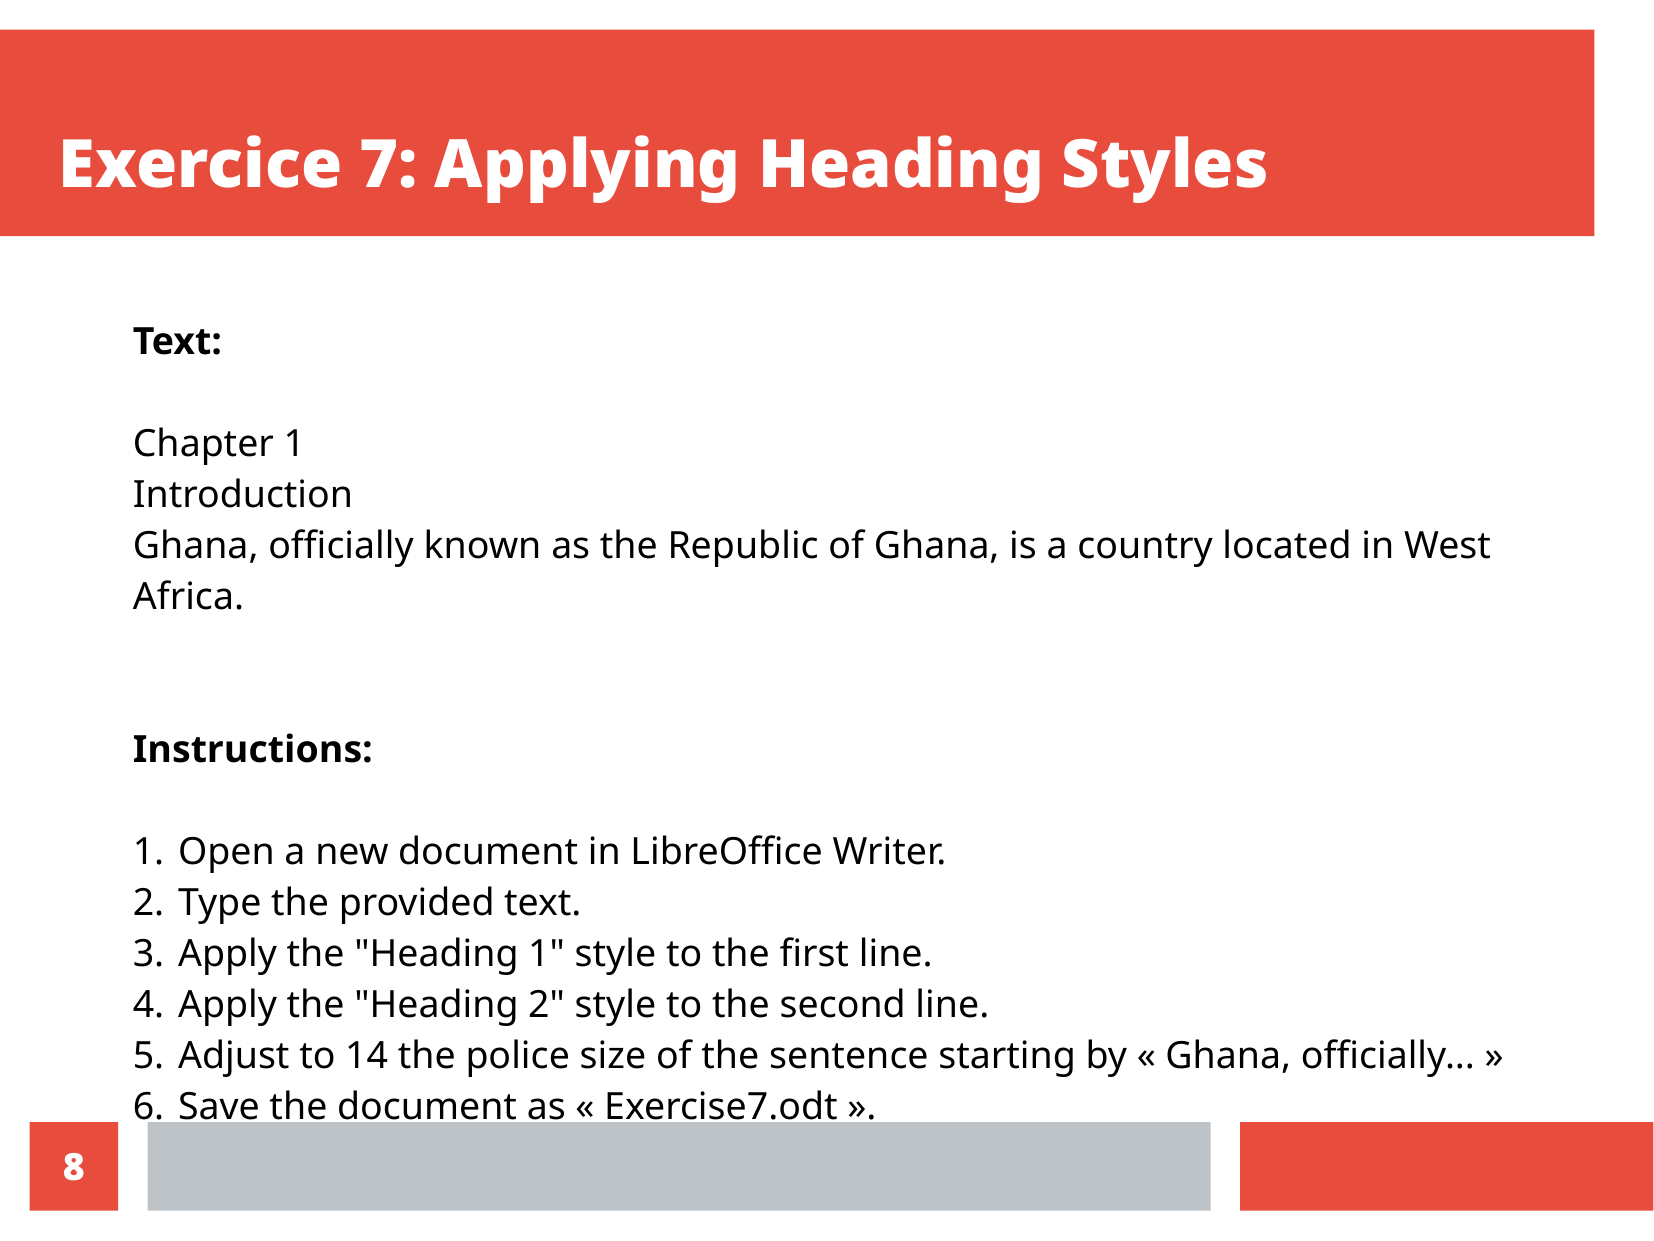

# Exercice 7: Applying Heading Styles
Text:
Chapter 1
Introduction
Ghana, officially known as the Republic of Ghana, is a country located in West Africa.
Instructions:
 Open a new document in LibreOffice Writer.
 Type the provided text.
 Apply the "Heading 1" style to the first line.
 Apply the "Heading 2" style to the second line.
 Adjust to 14 the police size of the sentence starting by « Ghana, officially... »
 Save the document as « Exercise7.odt ».
8